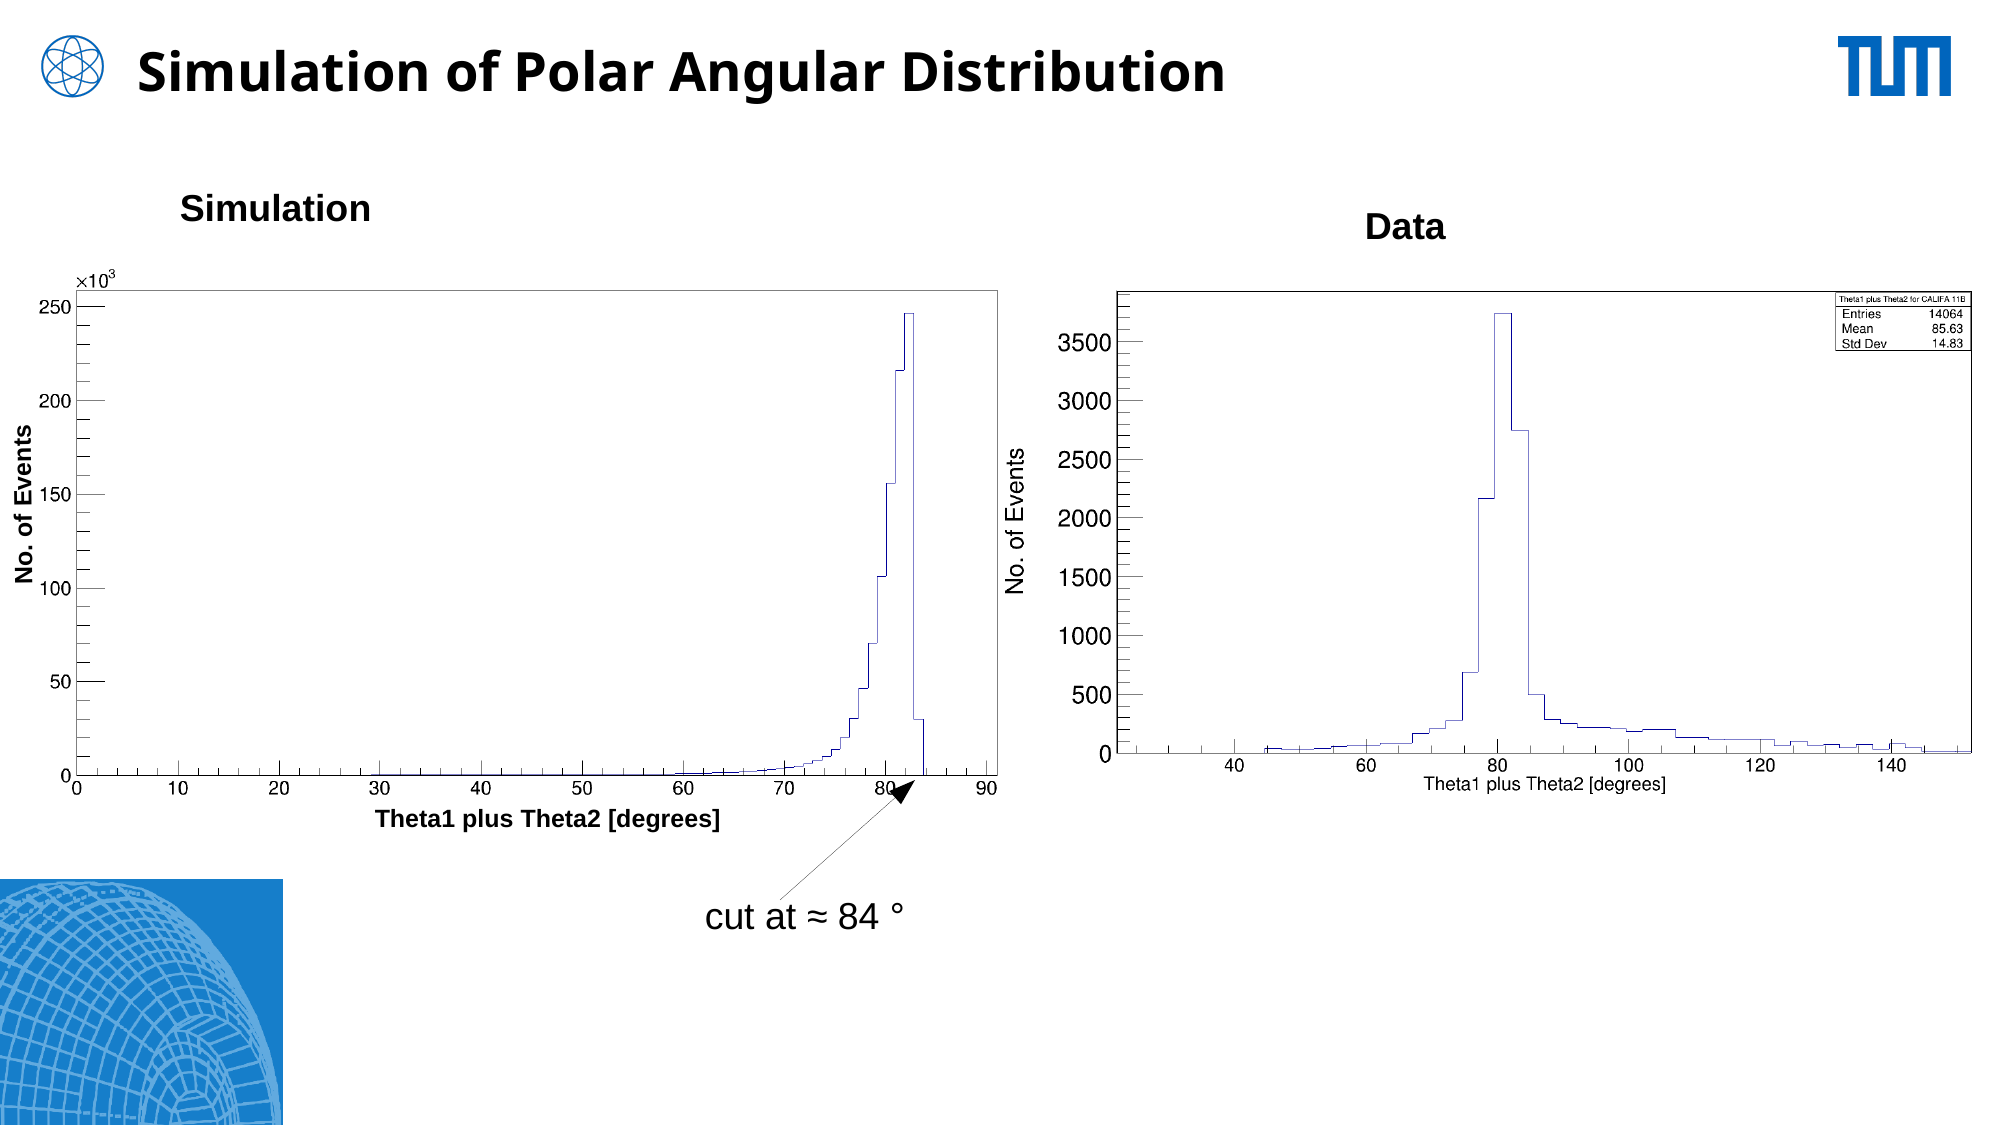

# Simulation of Polar Angular Distribution
Simulation
Data
No. of Events
Theta1 plus Theta2 [degrees]
cut at ≈ 84 °